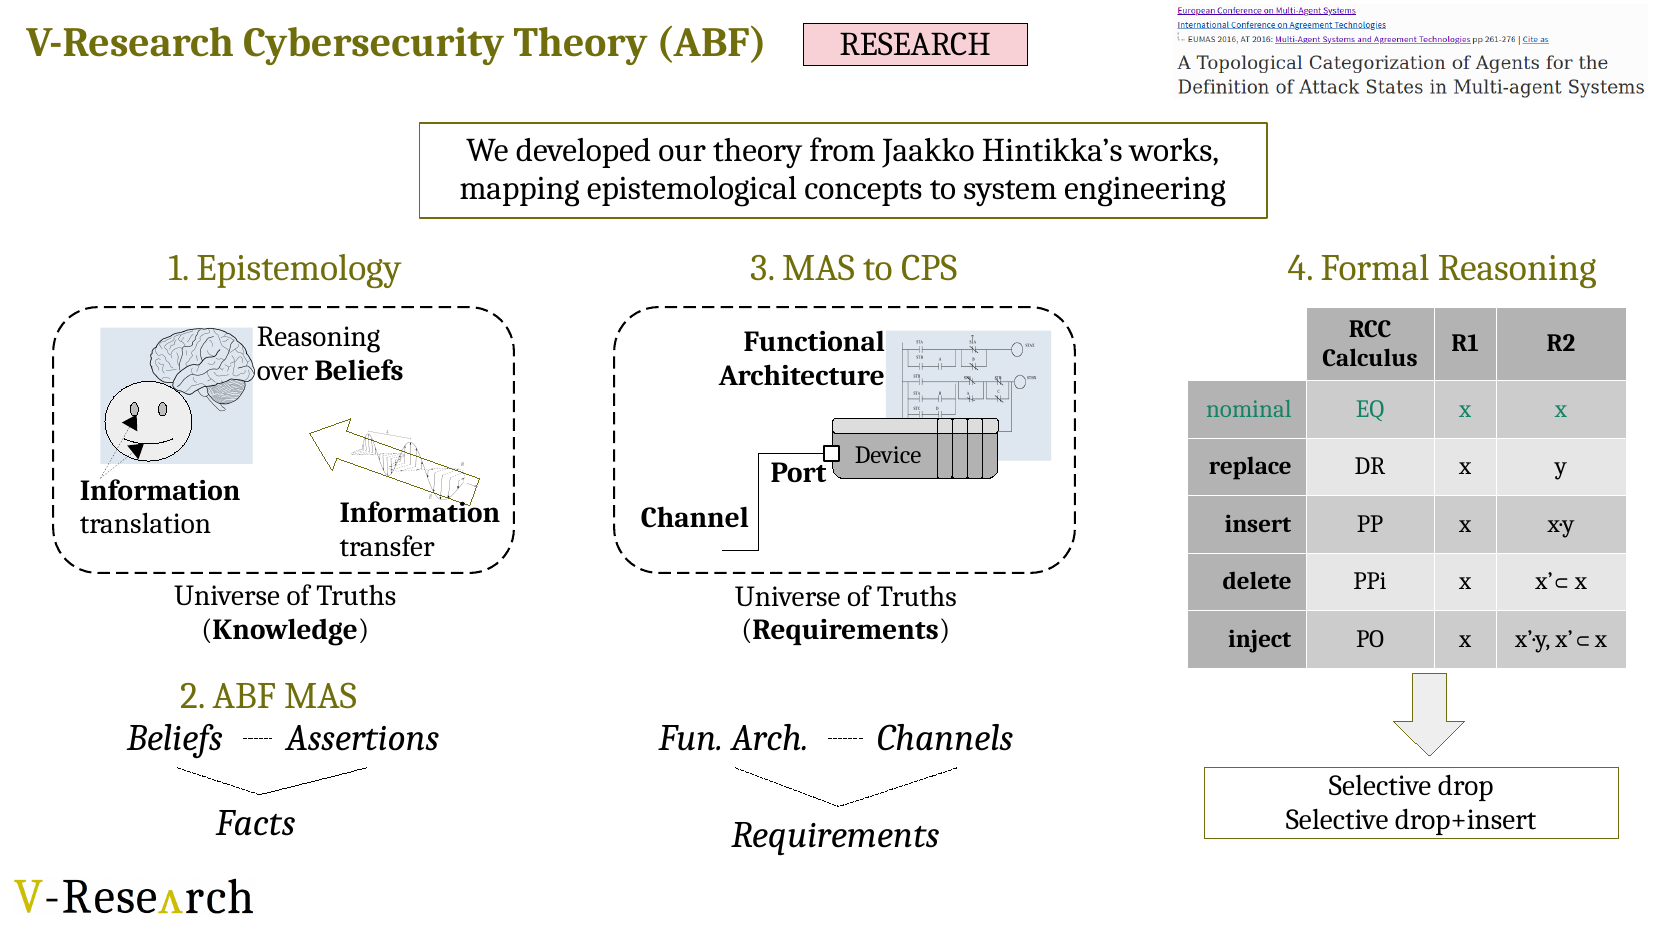

V-Research Cybersecurity Theory (ABF)
RESEARCH
We developed our theory from Jaakko Hintikka’s works,
mapping epistemological concepts to system engineering
1. Epistemology
3. MAS to CPS
4. Formal Reasoning
| | RCC Calculus | R1 | R2 |
| --- | --- | --- | --- |
| nominal | EQ | x | x |
| replace | DR | x | y |
| insert | PP | x | x·y |
| delete | PPi | x | x’ x |
| inject | PO | x | x’·y, x’ x |
U
U
Reasoning
over Beliefs
Functional Architecture
Device
Port
Information
translation
Information
transfer
Channel
Universe of Truths
(Knowledge)
Universe of Truths
(Requirements)
2. ABF MAS
Beliefs
Assertions
Fun. Arch.
Channels
Selective drop
Selective drop+insert
Facts
Requirements